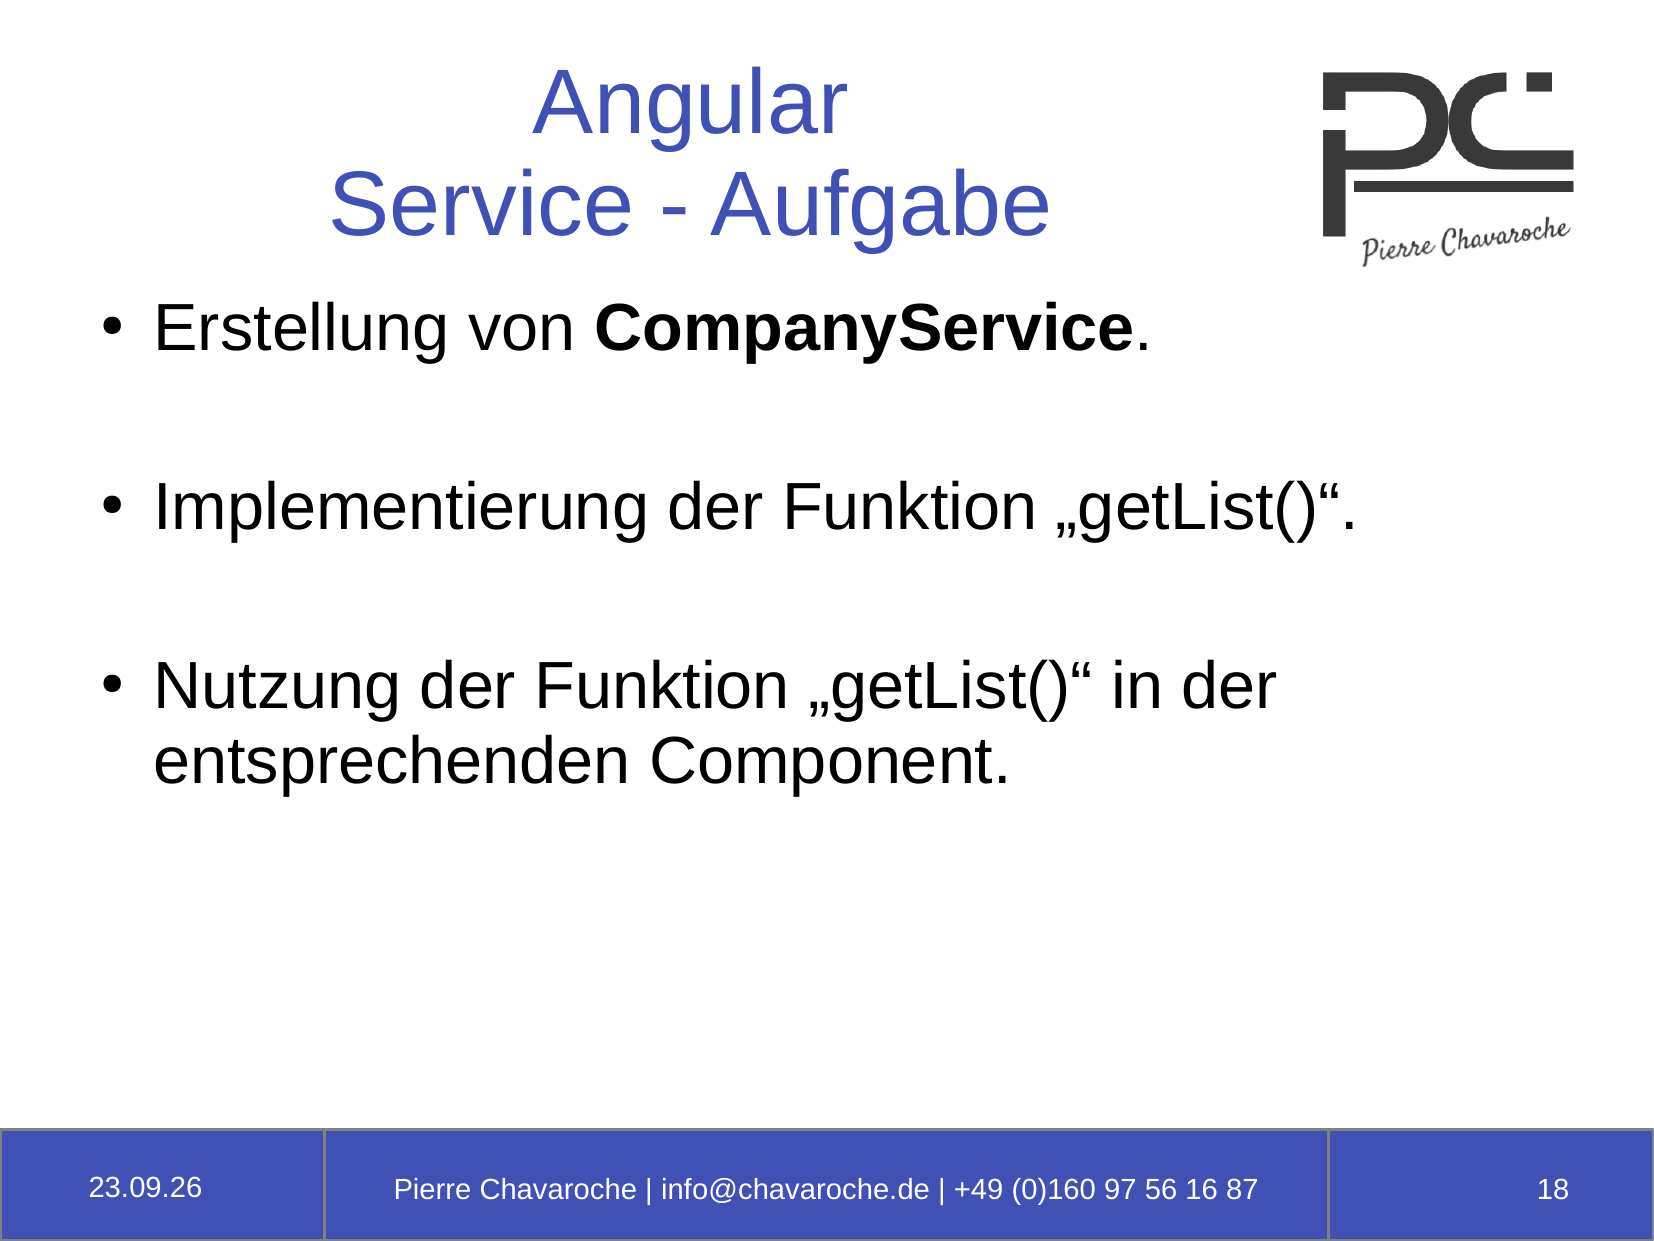

# Angular Service - Aufgabe
Erstellung von CompanyService.
Implementierung der Funktion „getList()“.
Nutzung der Funktion „getList()“ in der entsprechenden Component.
Pierre Chavaroche | info@chavaroche.de | +49 (0)160 97 56 16 87
18